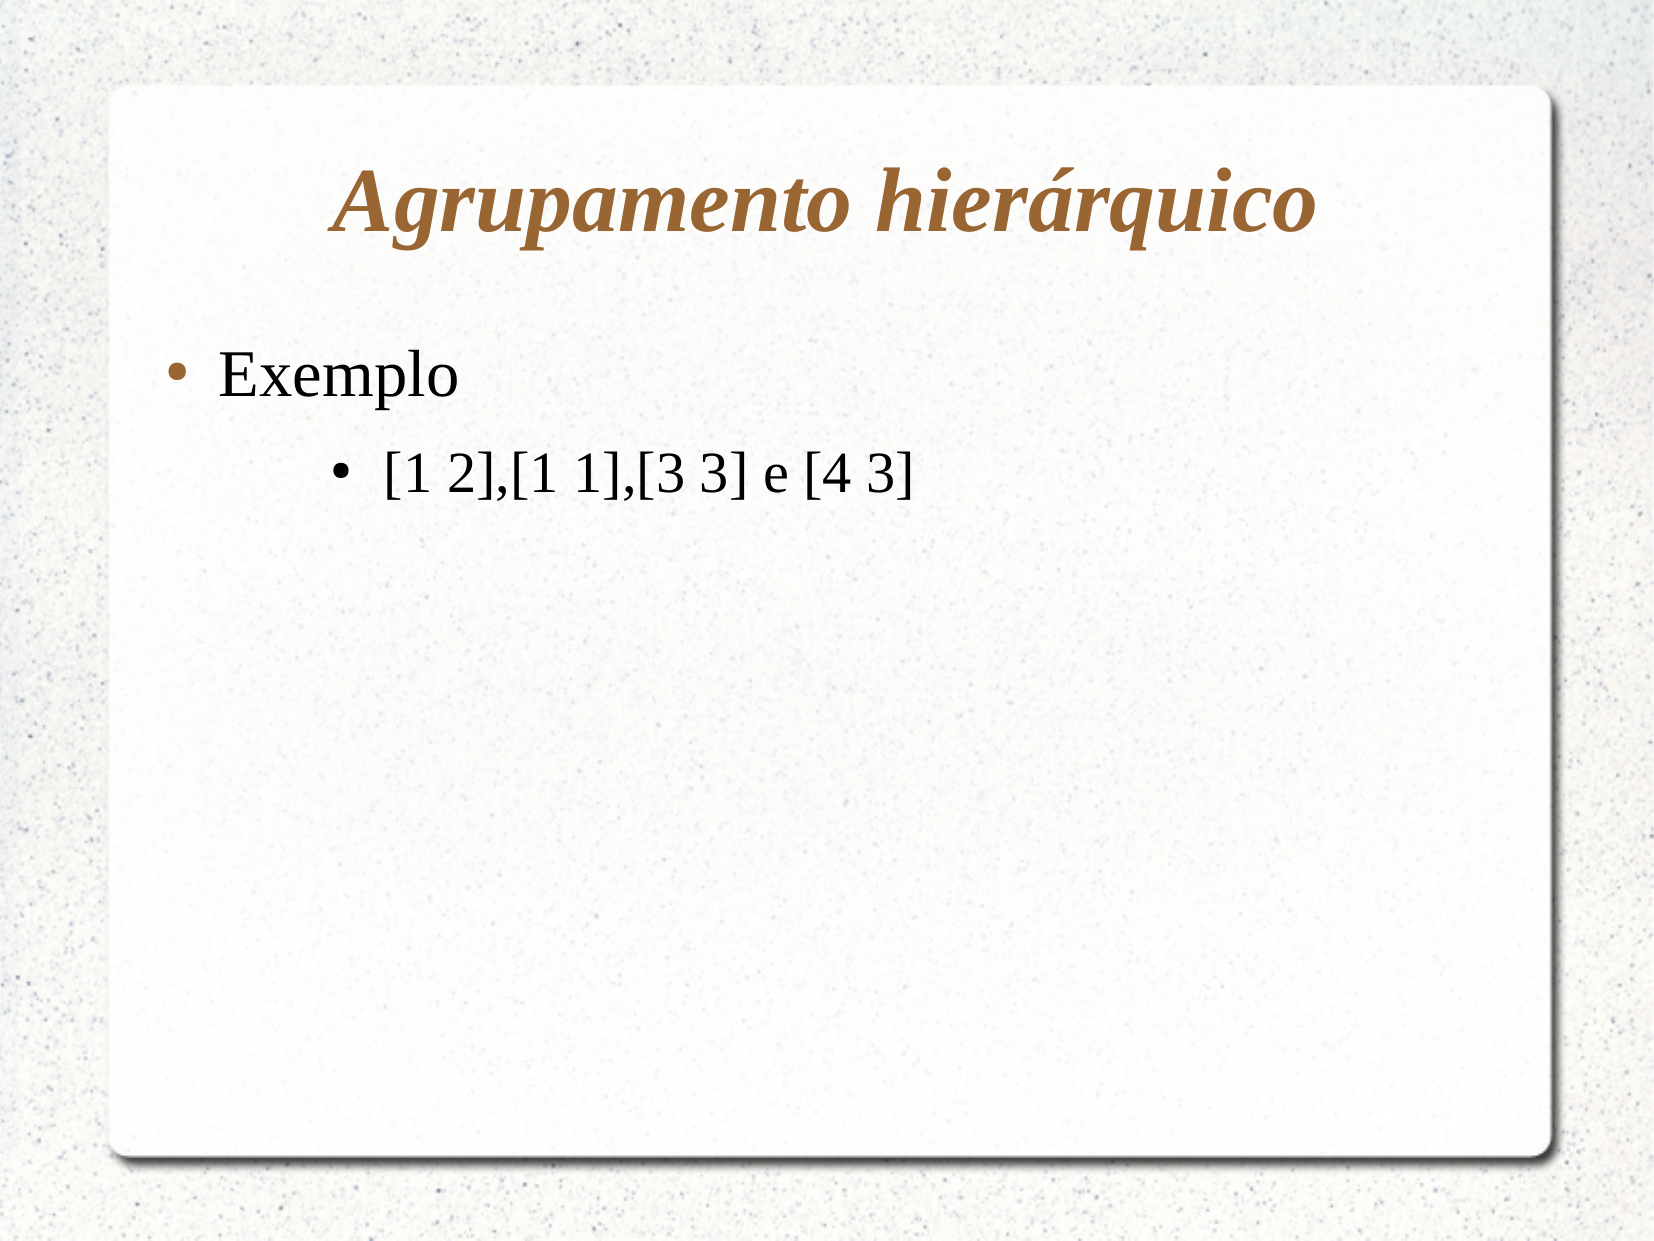

# Agrupamento hierárquico
Exemplo
[1 2],[1 1],[3 3] e [4 3]